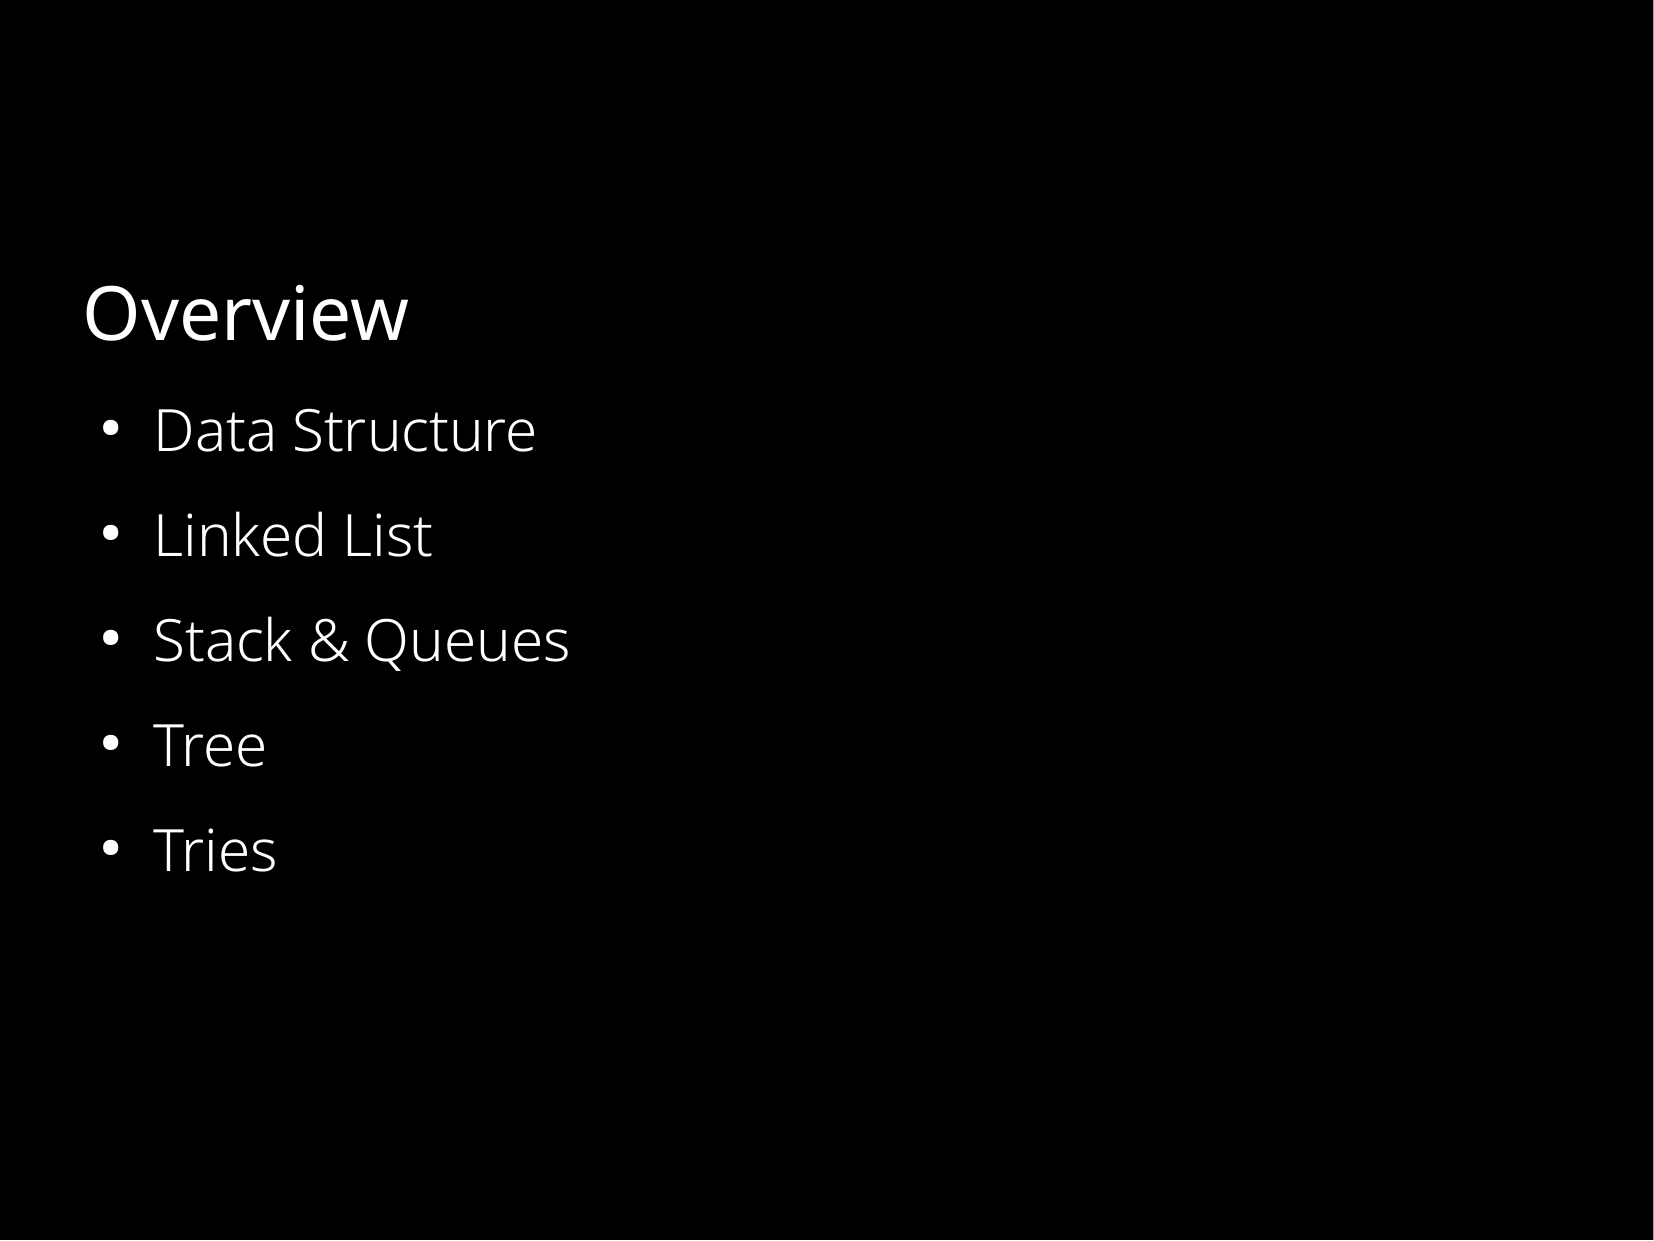

# Overview
Data Structure
Linked List
Stack & Queues
Tree
Tries